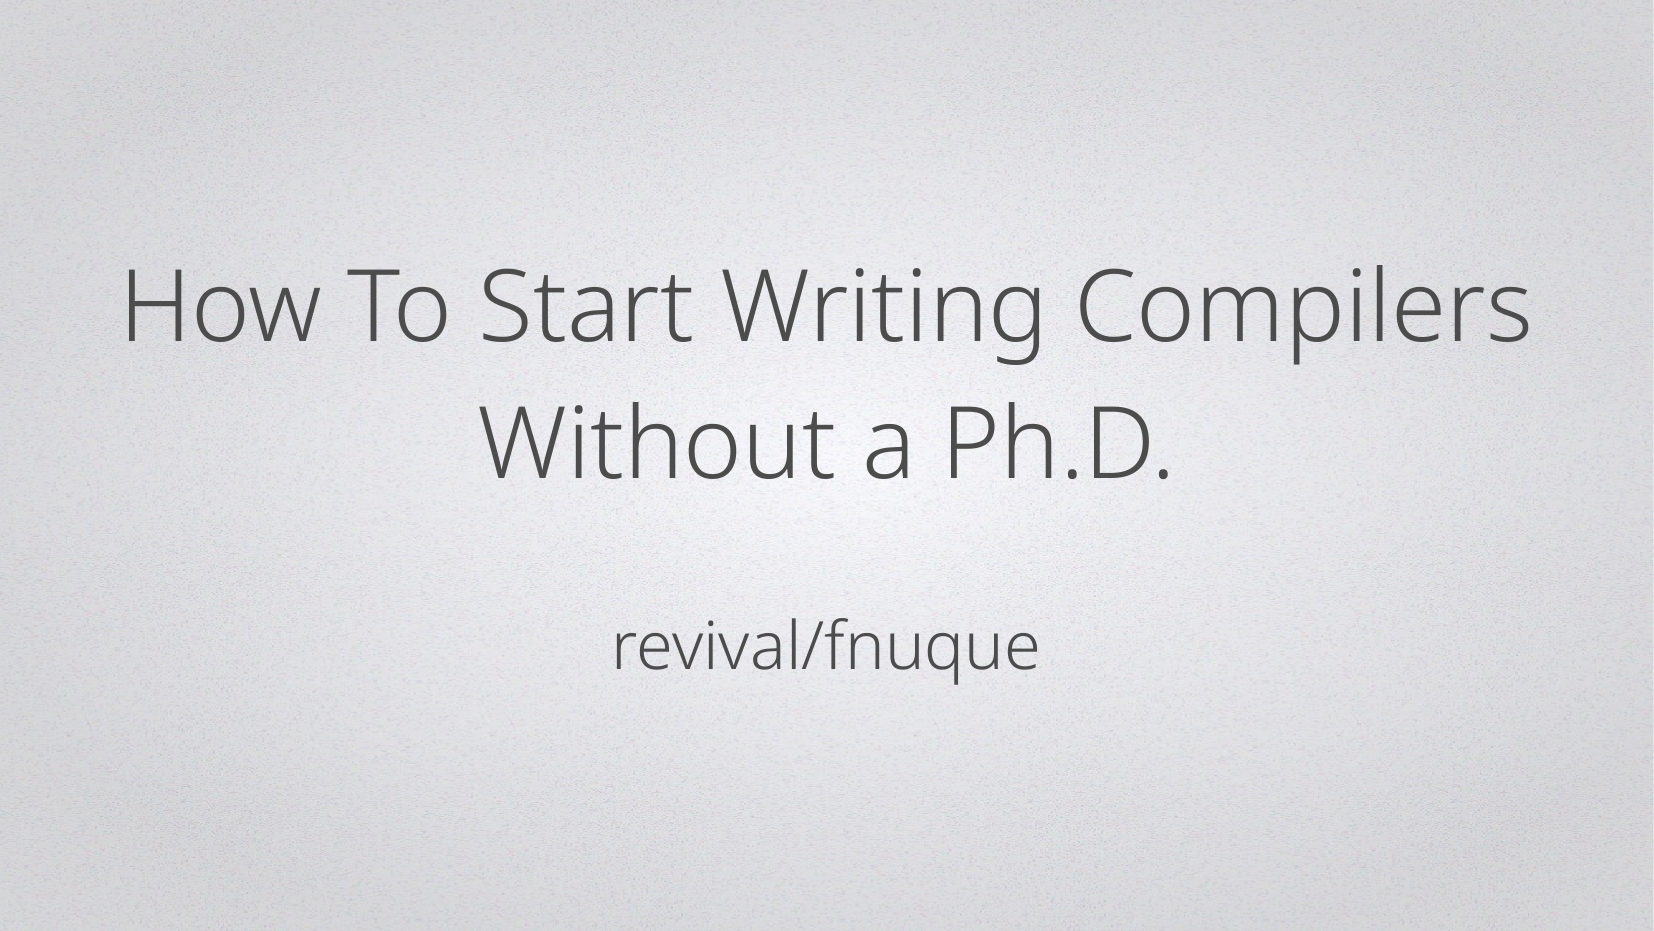

# How To Start Writing Compilers
Without a Ph.D.
revival/fnuque